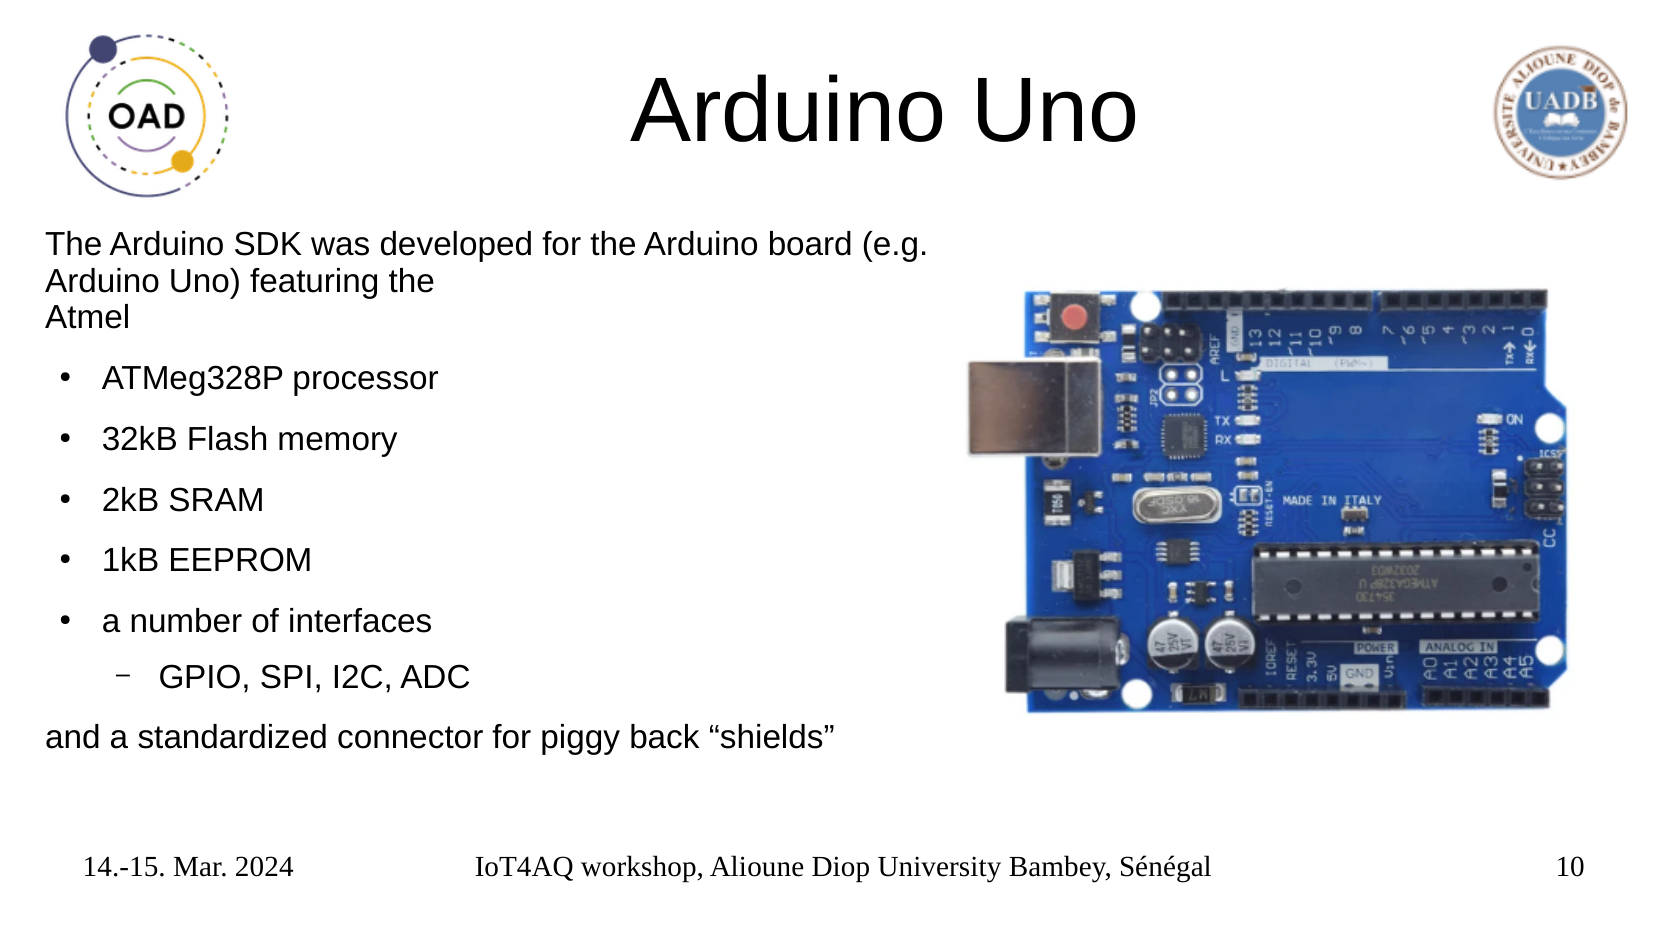

# Arduino Uno
The Arduino SDK was developed for the Arduino board (e.g. Arduino Uno) featuring the
Atmel
ATMeg328P processor
32kB Flash memory
2kB SRAM
1kB EEPROM
a number of interfaces
GPIO, SPI, I2C, ADC
and a standardized connector for piggy back “shields”
14.-15. Mar. 2024
IoT4AQ workshop, Alioune Diop University Bambey, Sénégal
10